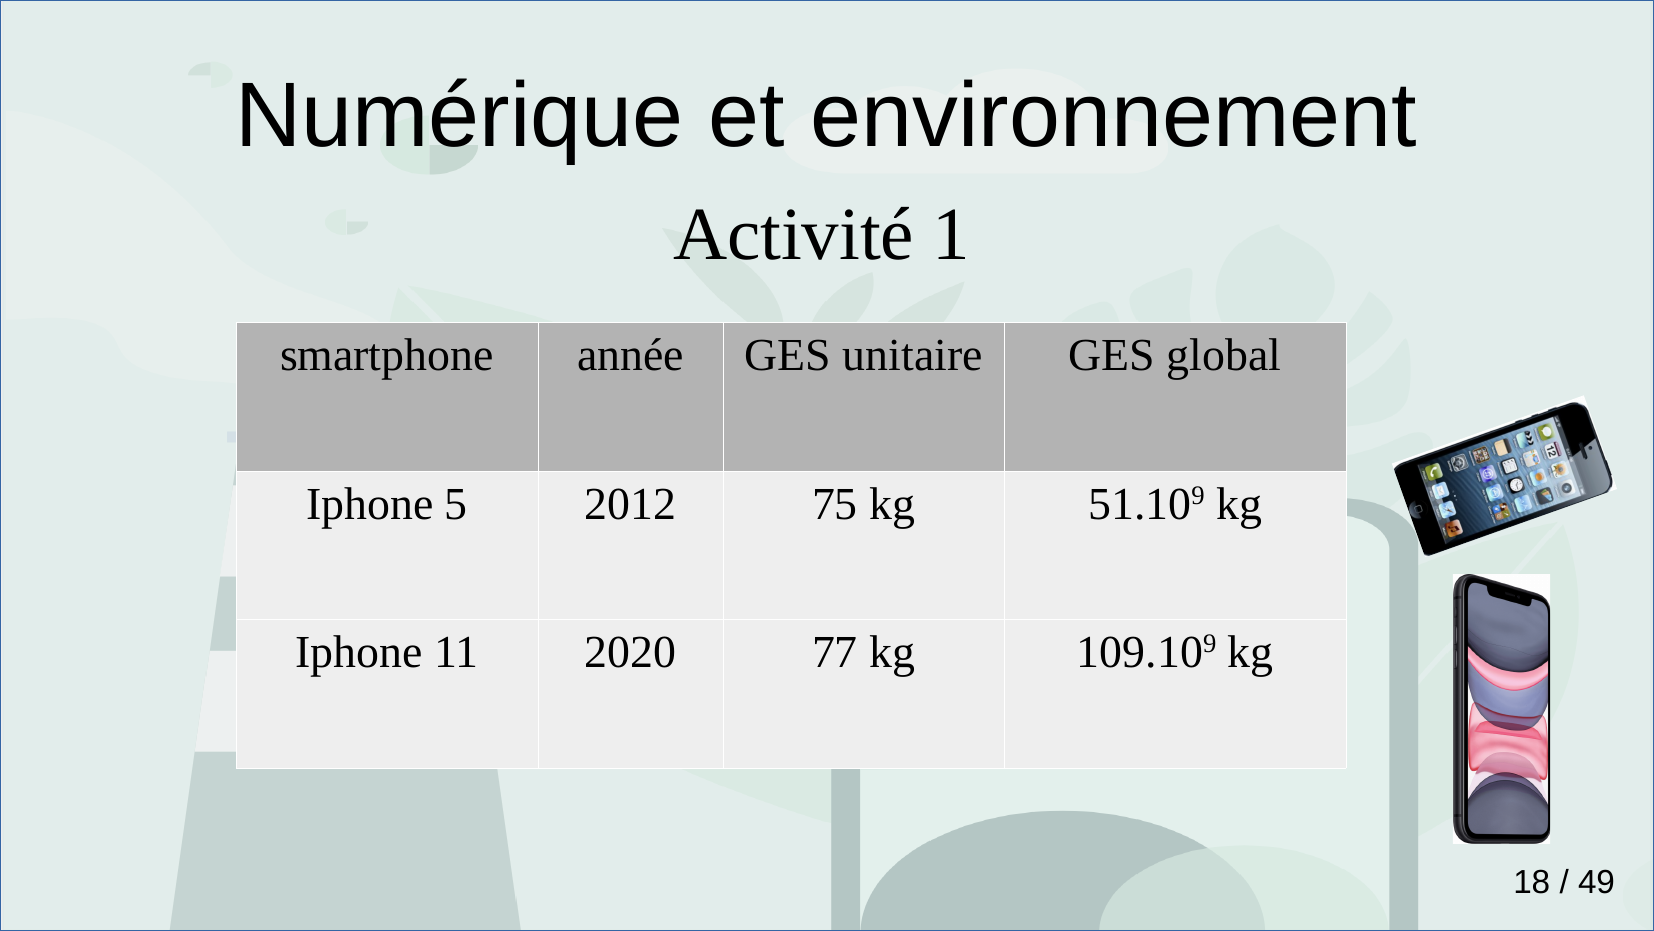

# Numérique et environnement
Activité 1
| smartphone | année | GES unitaire | GES global |
| --- | --- | --- | --- |
| Iphone 5 | 2012 | 75 kg | 51.109 kg |
| Iphone 11 | 2020 | 77 kg | 109.109 kg |